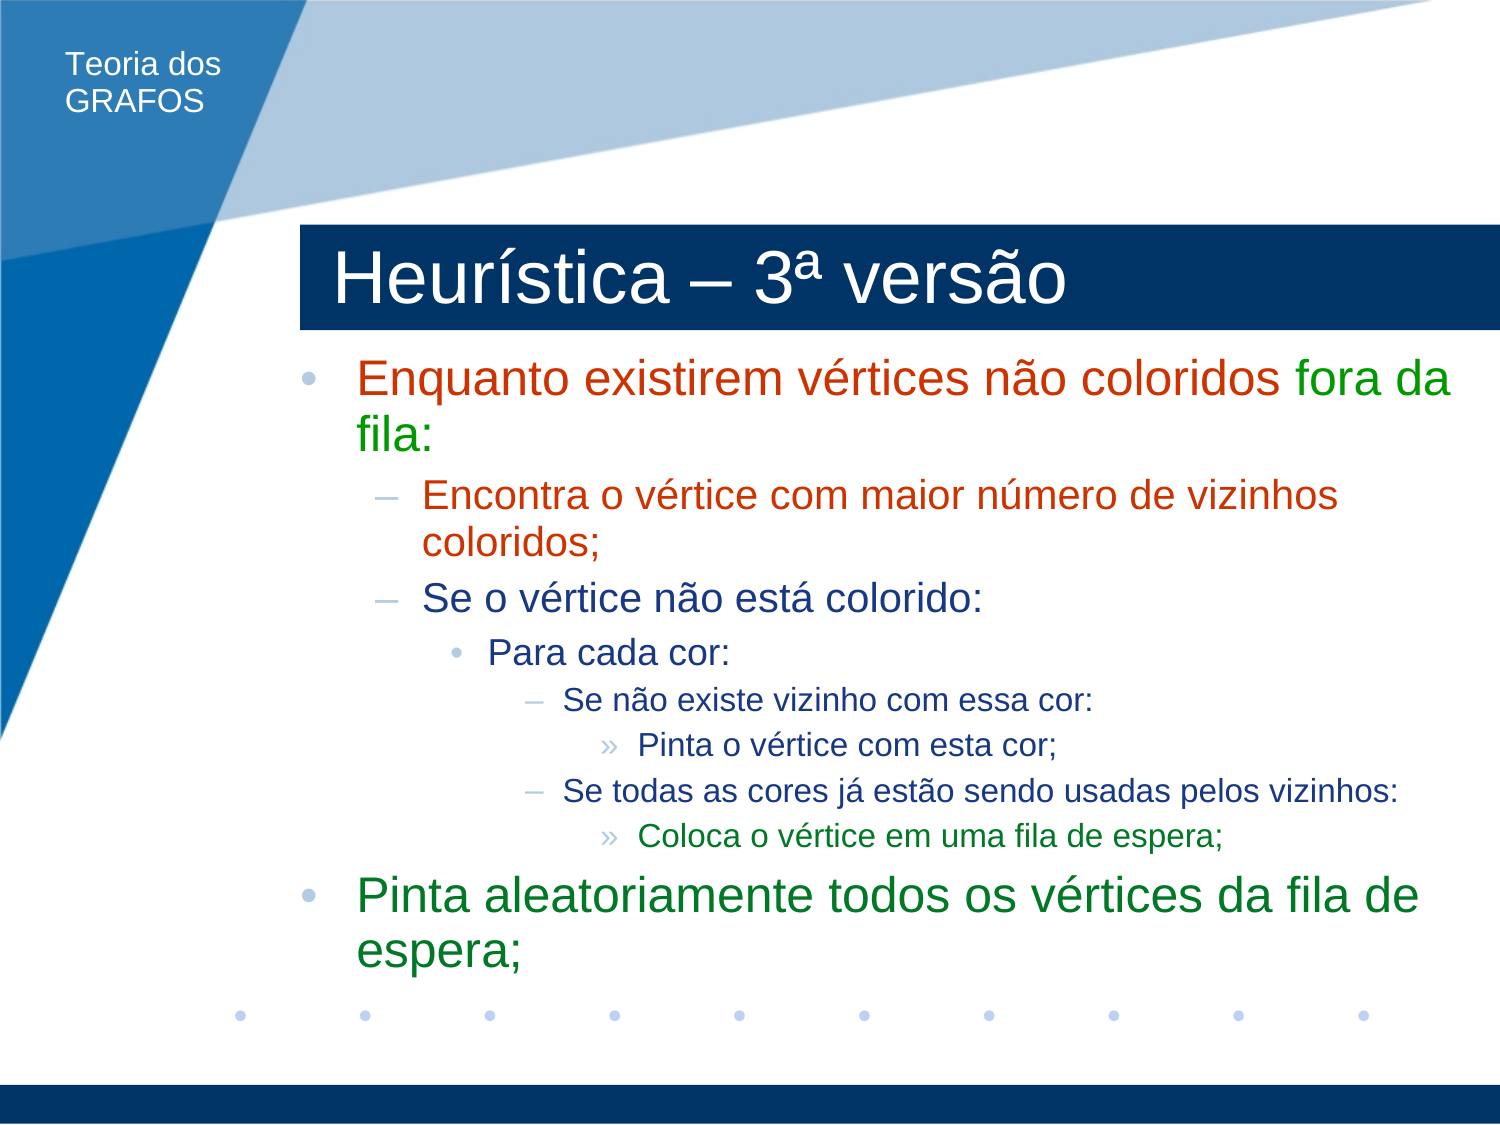

# Heurística – 3ª versão
Enquanto existirem vértices não coloridos fora da fila:
Encontra o vértice com maior número de vizinhos coloridos;
Se o vértice não está colorido:
Para cada cor:
Se não existe vizinho com essa cor:
Pinta o vértice com esta cor;
Se todas as cores já estão sendo usadas pelos vizinhos:
Coloca o vértice em uma fila de espera;
Pinta aleatoriamente todos os vértices da fila de espera;